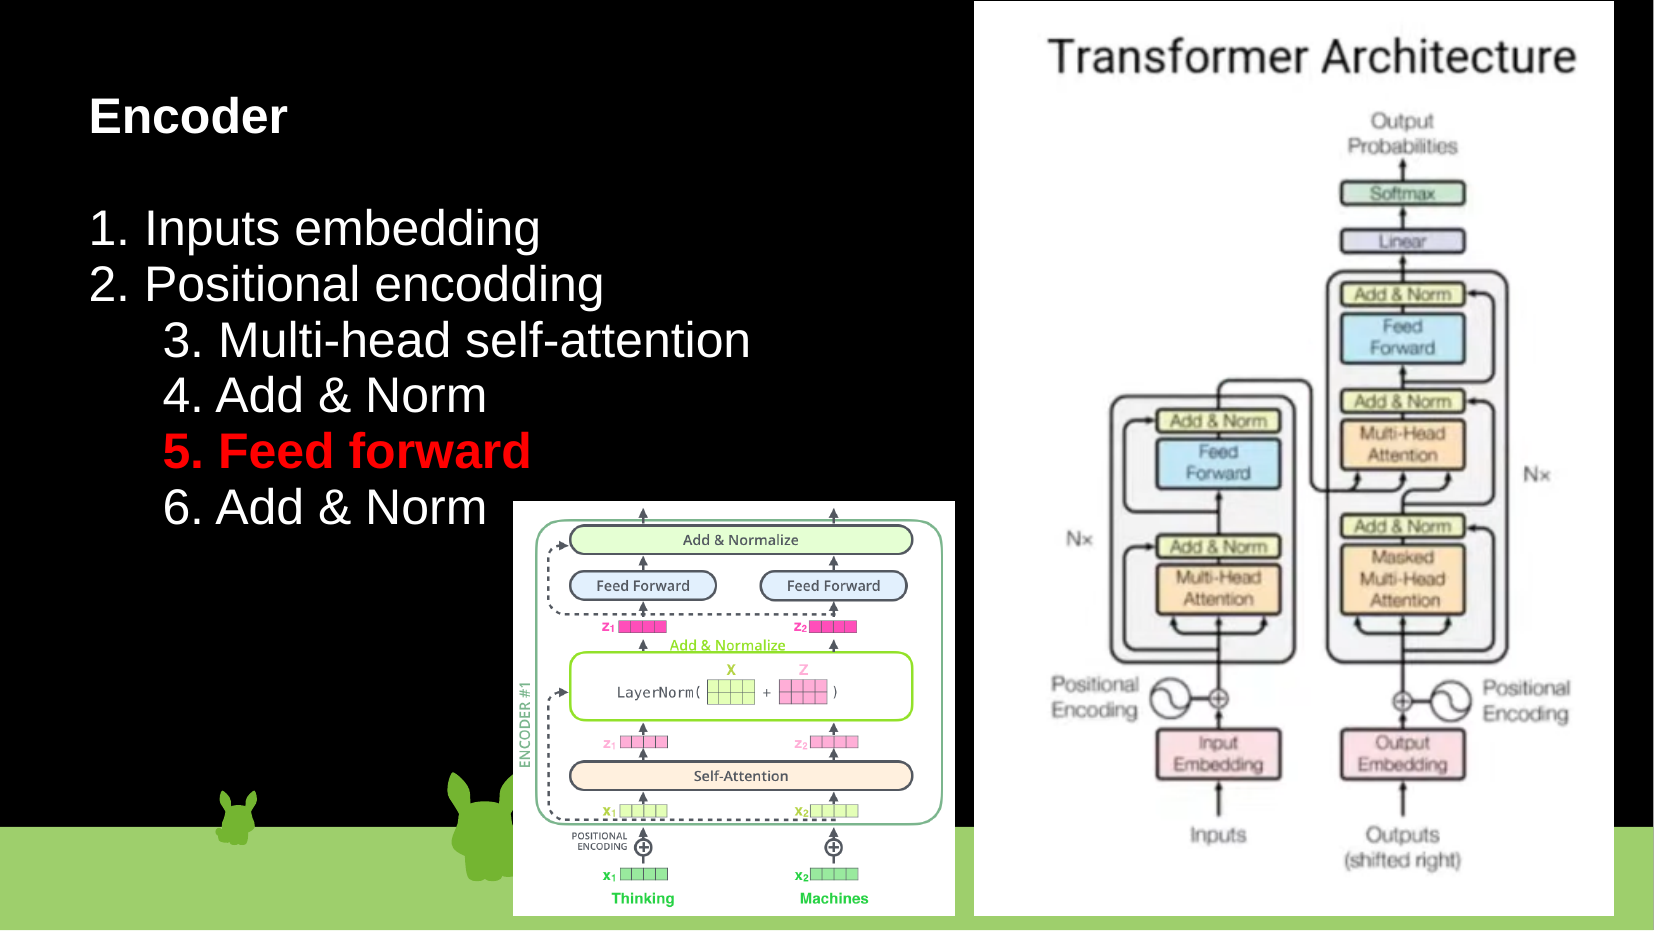

# Encoder 1. Inputs embedding 2. Positional encodding 3. Multi-head self-attention 4. Add & Norm 5. Feed forward 6. Add & Norm